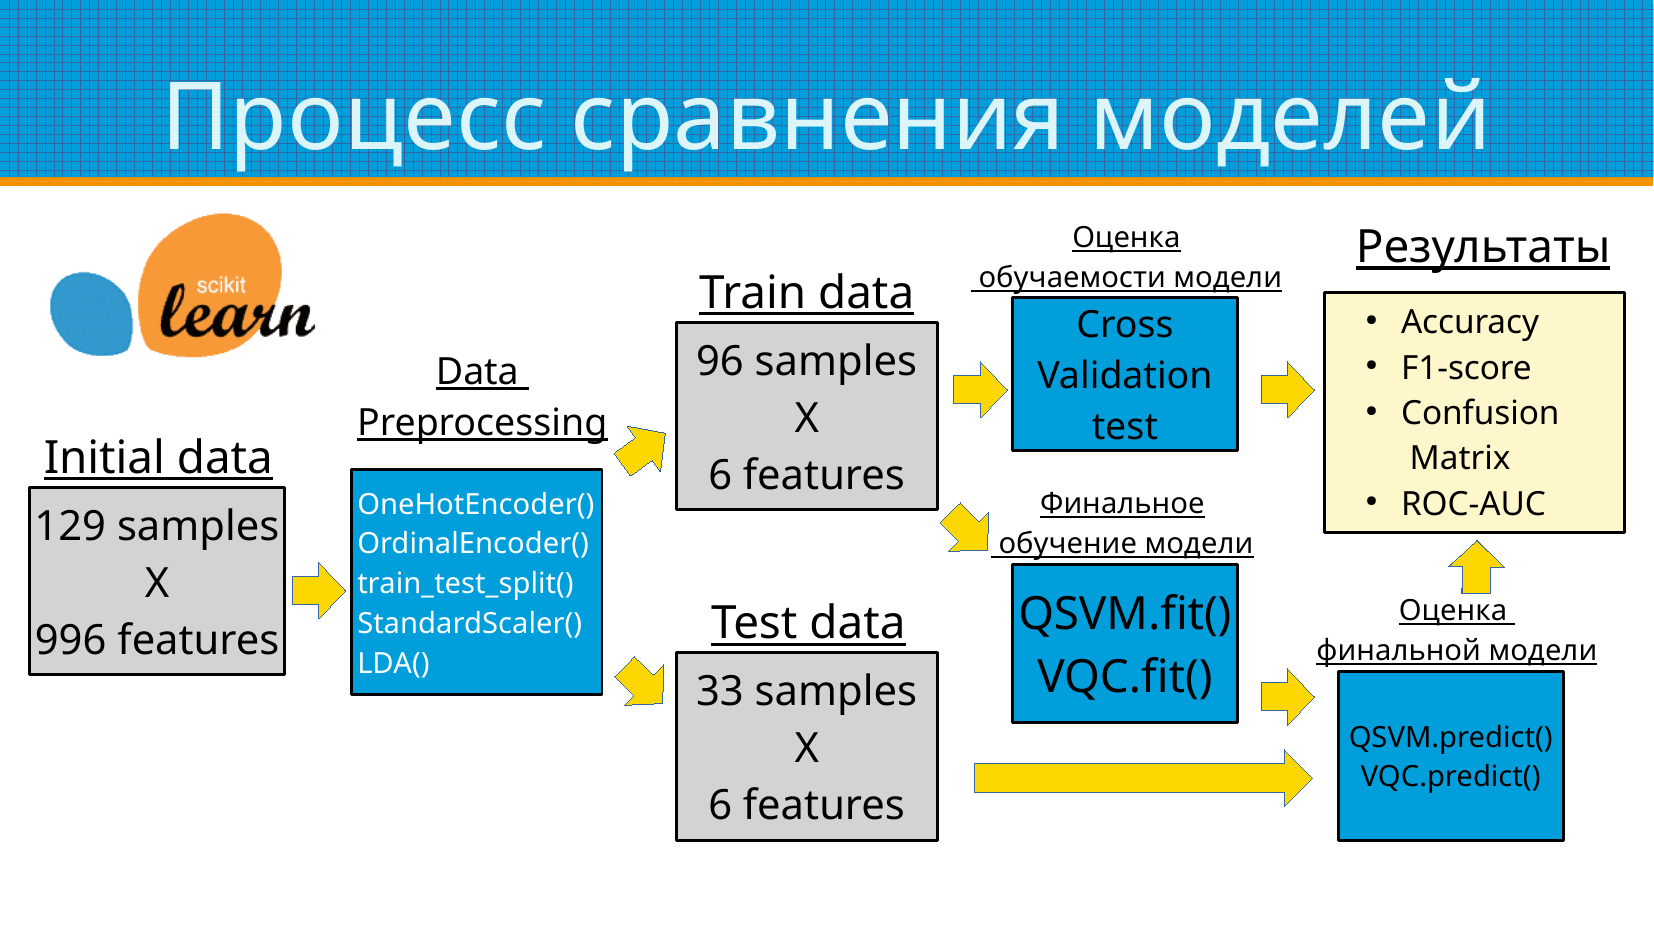

# Процесс сравнения моделей
Результаты
Оценка
 обучаемости модели
Train data
Accuracy
F1-score
Confusion
 Matrix
ROC-AUC
Cross
Validation
test
96 samples
 X
6 features
Data
Preprocessing
Initial data
OneHotEncoder()
OrdinalEncoder()
train_test_split()
StandardScaler()
LDA()
Финальное
 обучение модели
129 samples
 X
996 features
QSVM.fit()
VQC.fit()
Оценка
финальной модели
Test data
33 samples
 X
6 features
QSVM.predict()
VQC.predict()